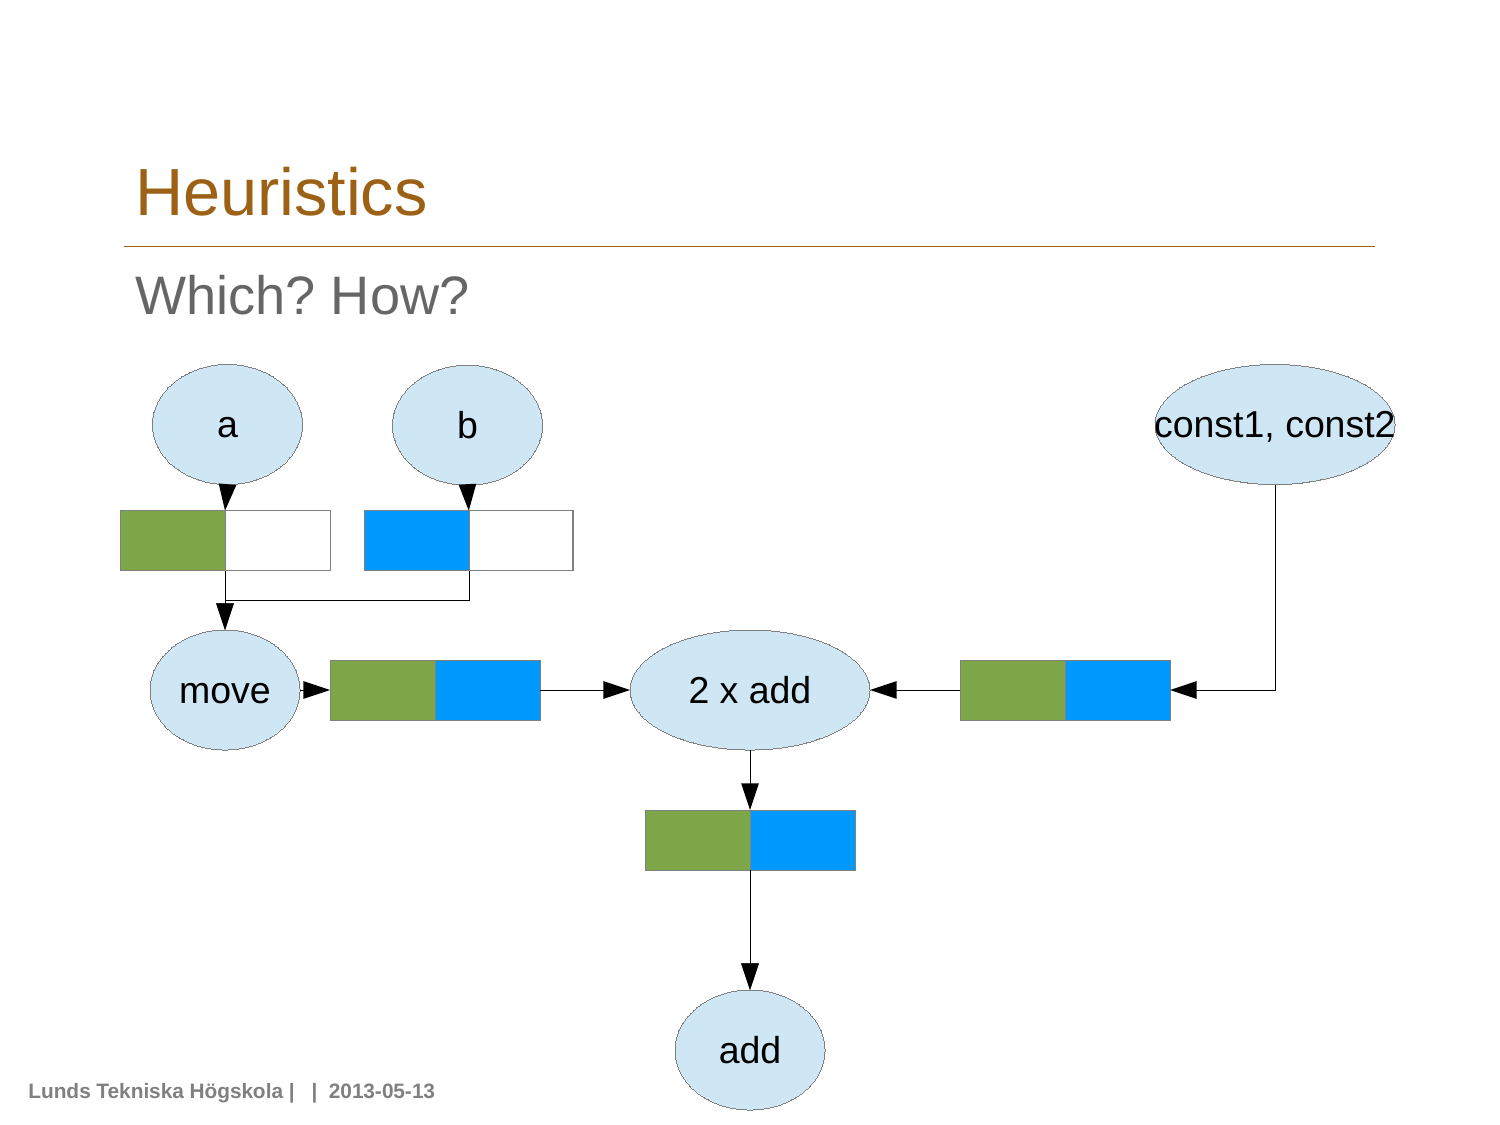

# Heuristics
Which? How?
a
const1, const2
b
move
2 x add
add